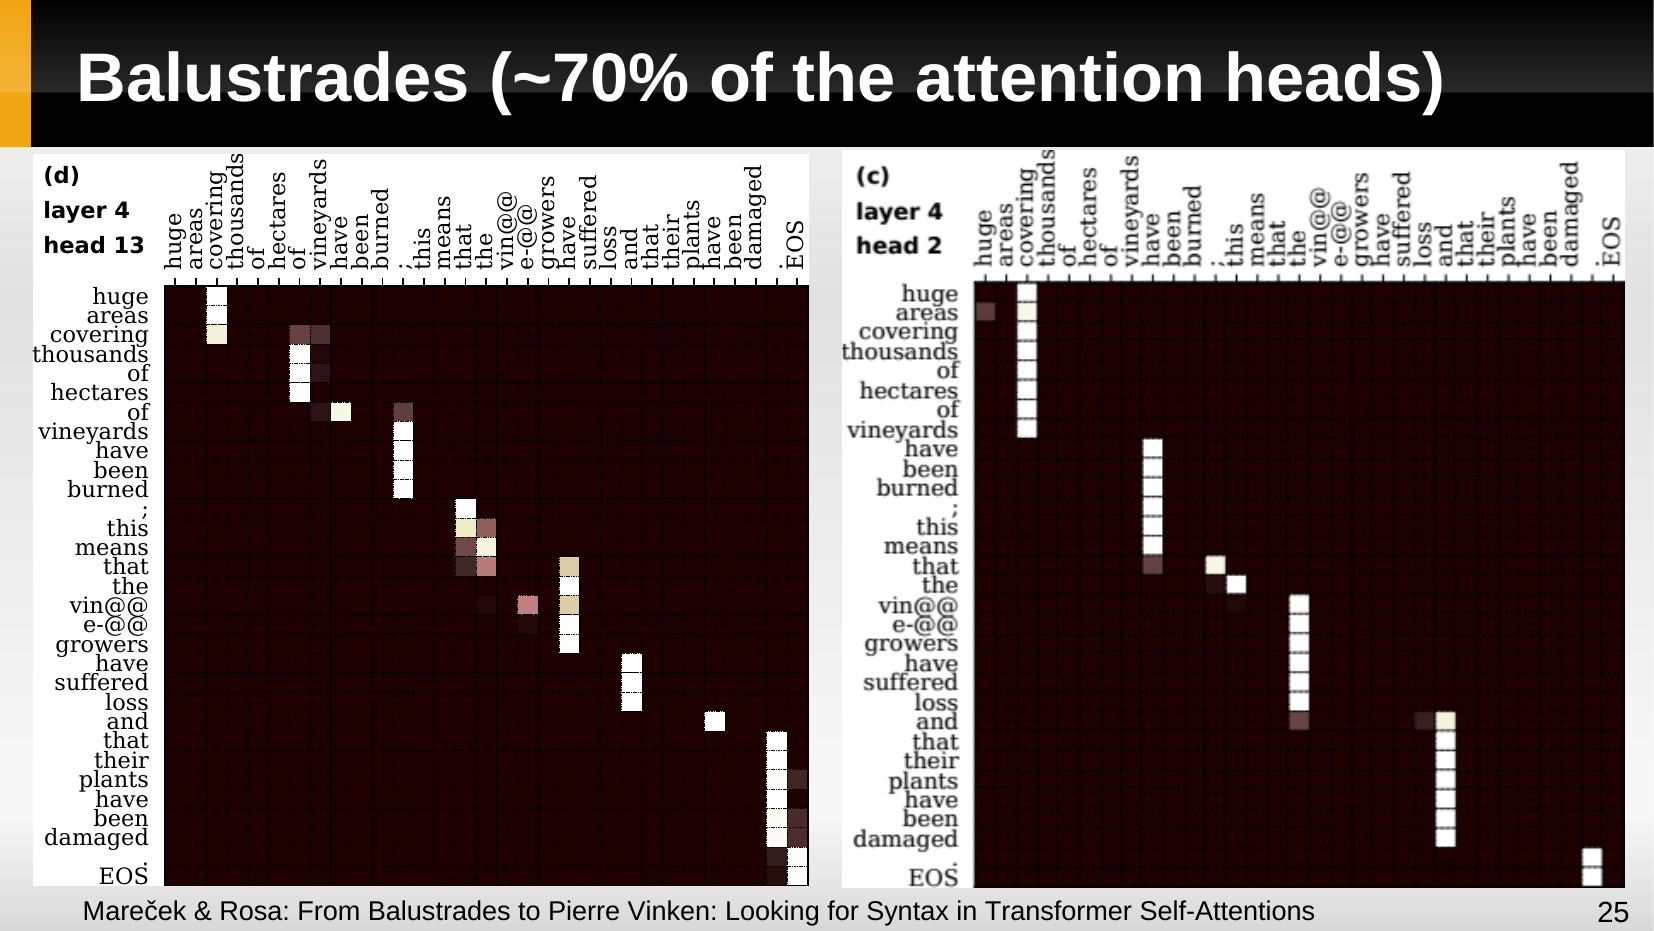

# Balustrades (~70% of the attention heads)
Mareček & Rosa: From Balustrades to Pierre Vinken: Looking for Syntax in Transformer Self-Attentions
25